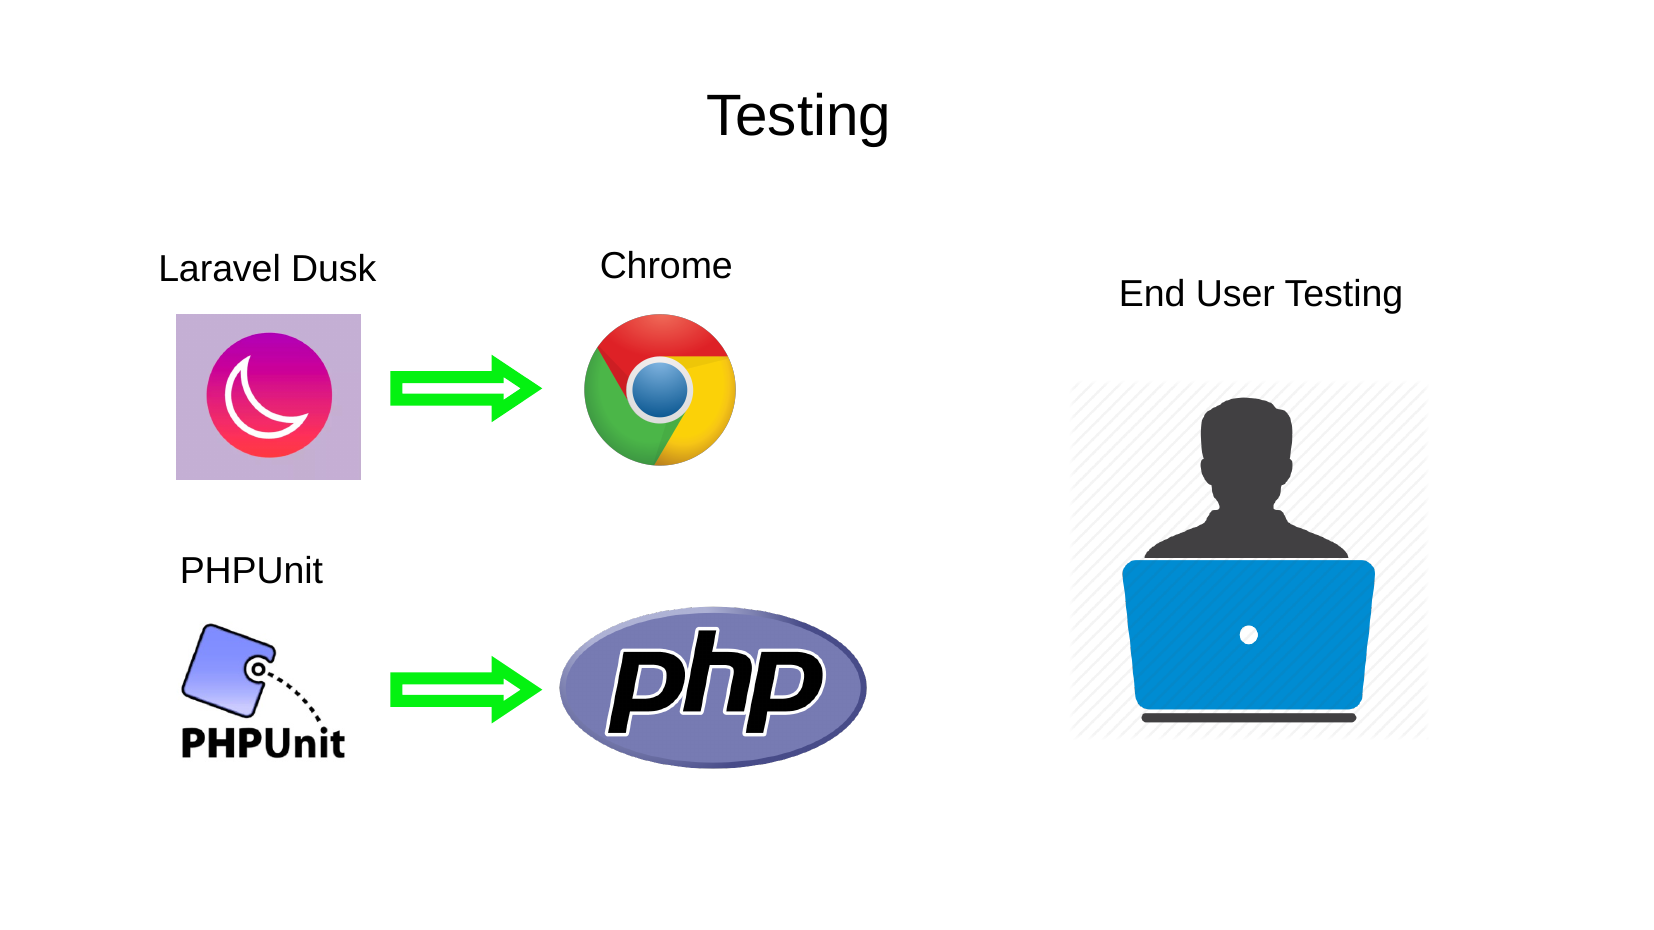

Testing
Chrome
Laravel Dusk
End User Testing
PHPUnit